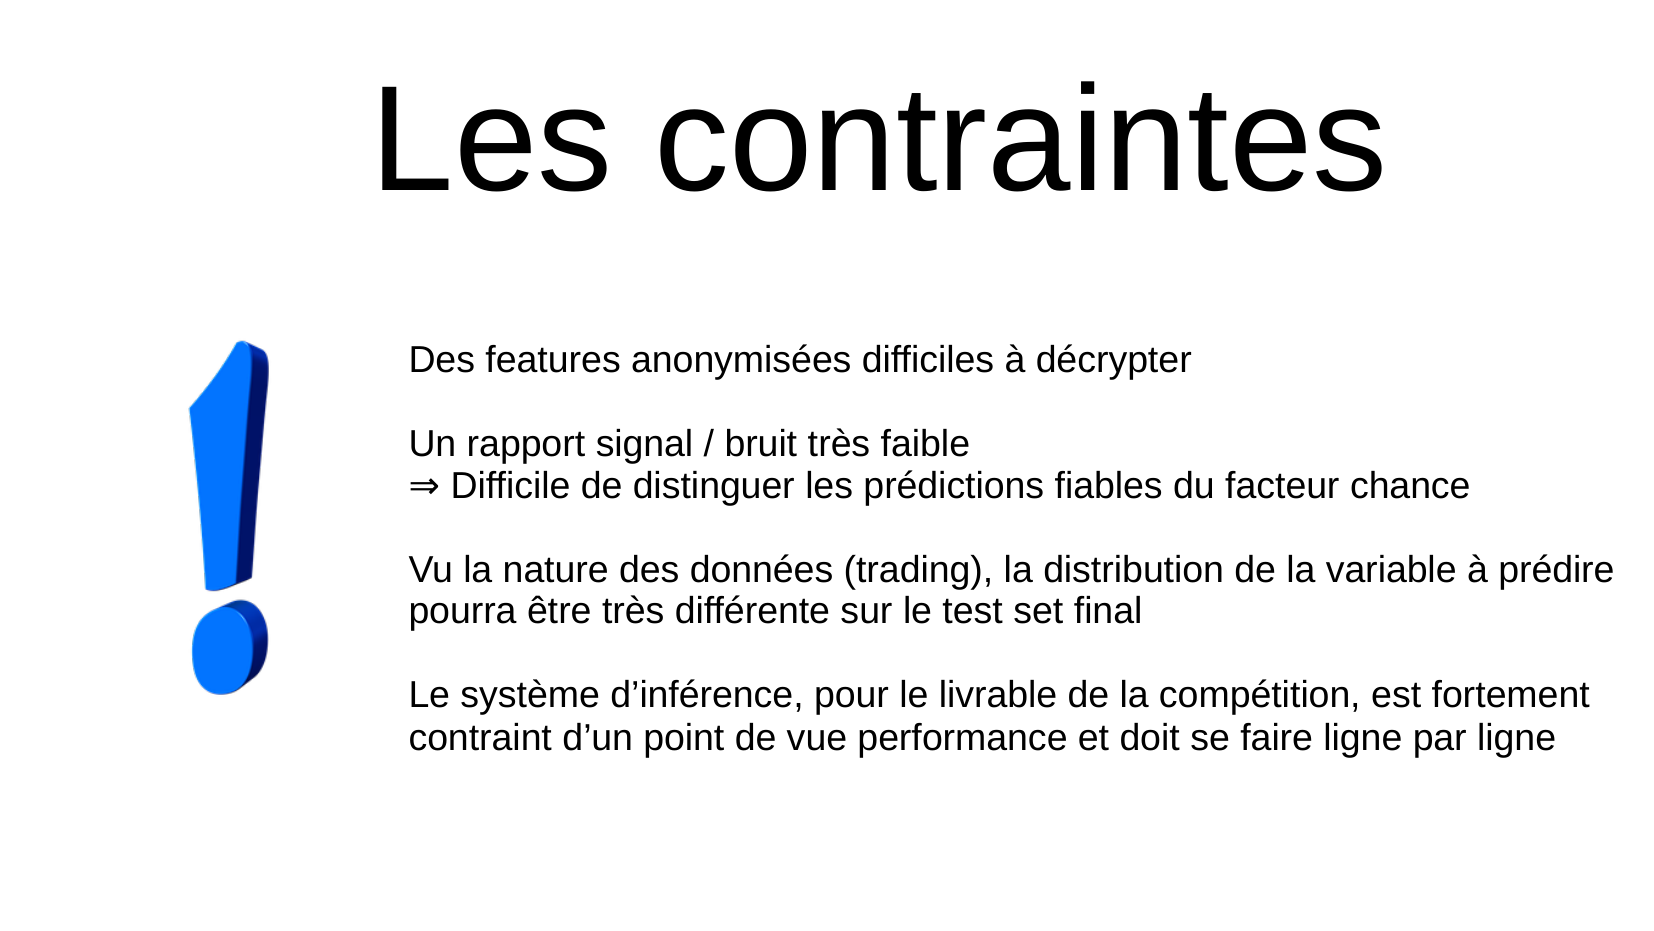

Les contraintes
Des features anonymisées difficiles à décrypter
Un rapport signal / bruit très faible
⇒ Difficile de distinguer les prédictions fiables du facteur chance
Vu la nature des données (trading), la distribution de la variable à prédire
pourra être très différente sur le test set final
Le système d’inférence, pour le livrable de la compétition, est fortement
contraint d’un point de vue performance et doit se faire ligne par ligne